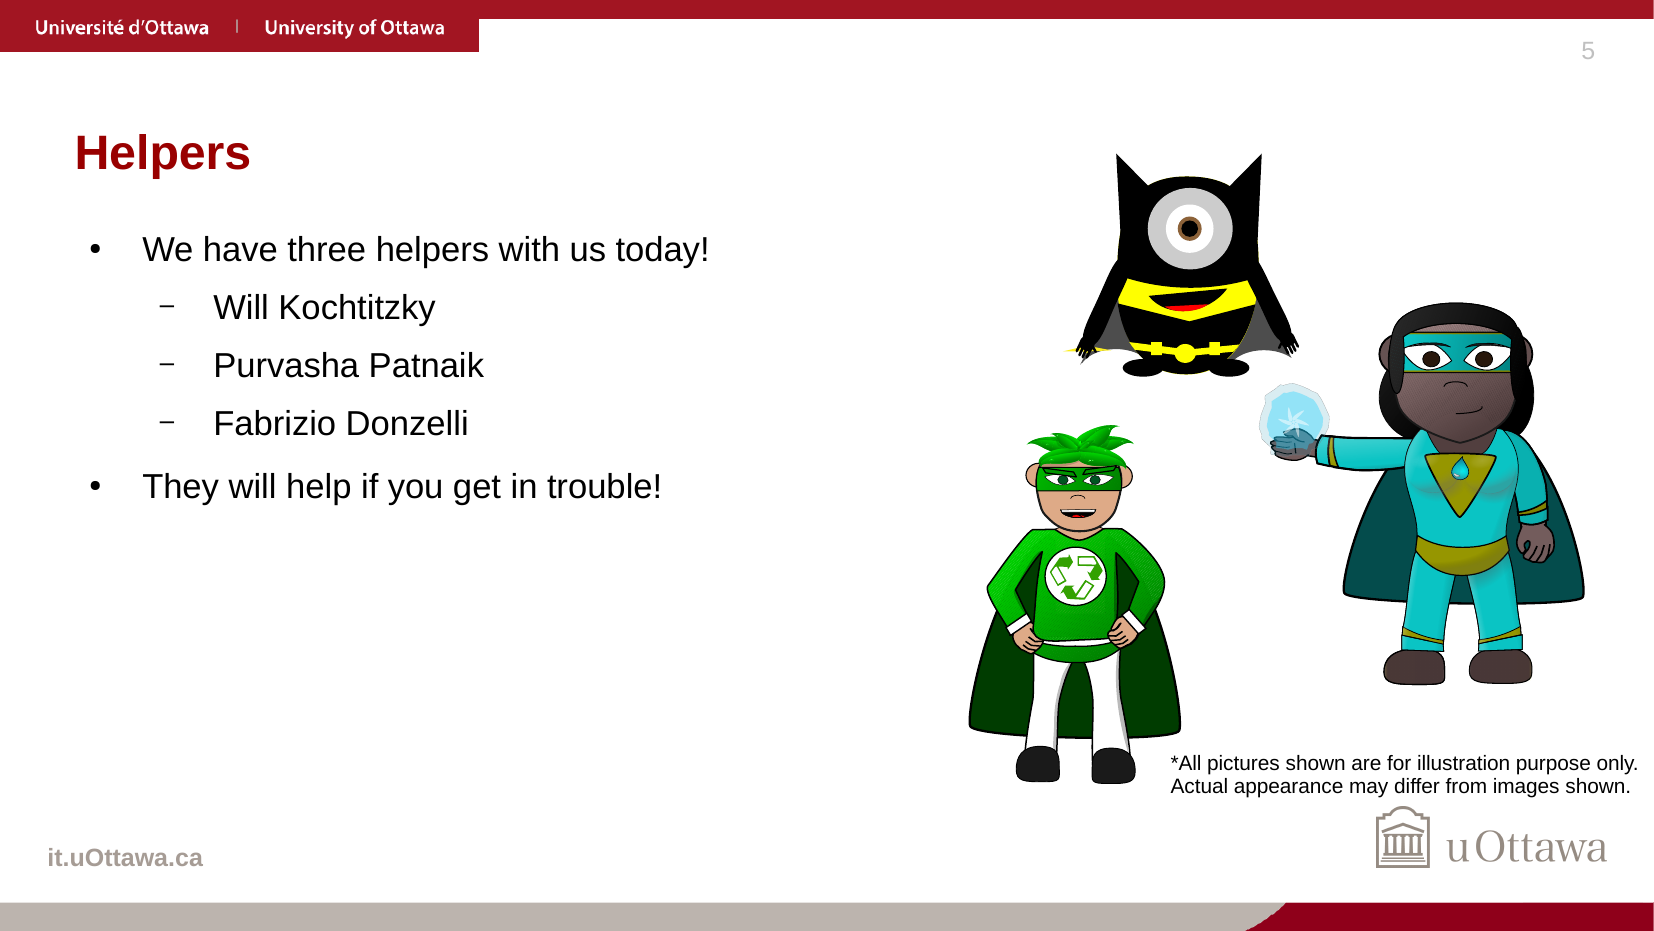

# Helpers
We have three helpers with us today!
Will Kochtitzky
Purvasha Patnaik
Fabrizio Donzelli
They will help if you get in trouble!
*All pictures shown are for illustration purpose only.
Actual appearance may differ from images shown.